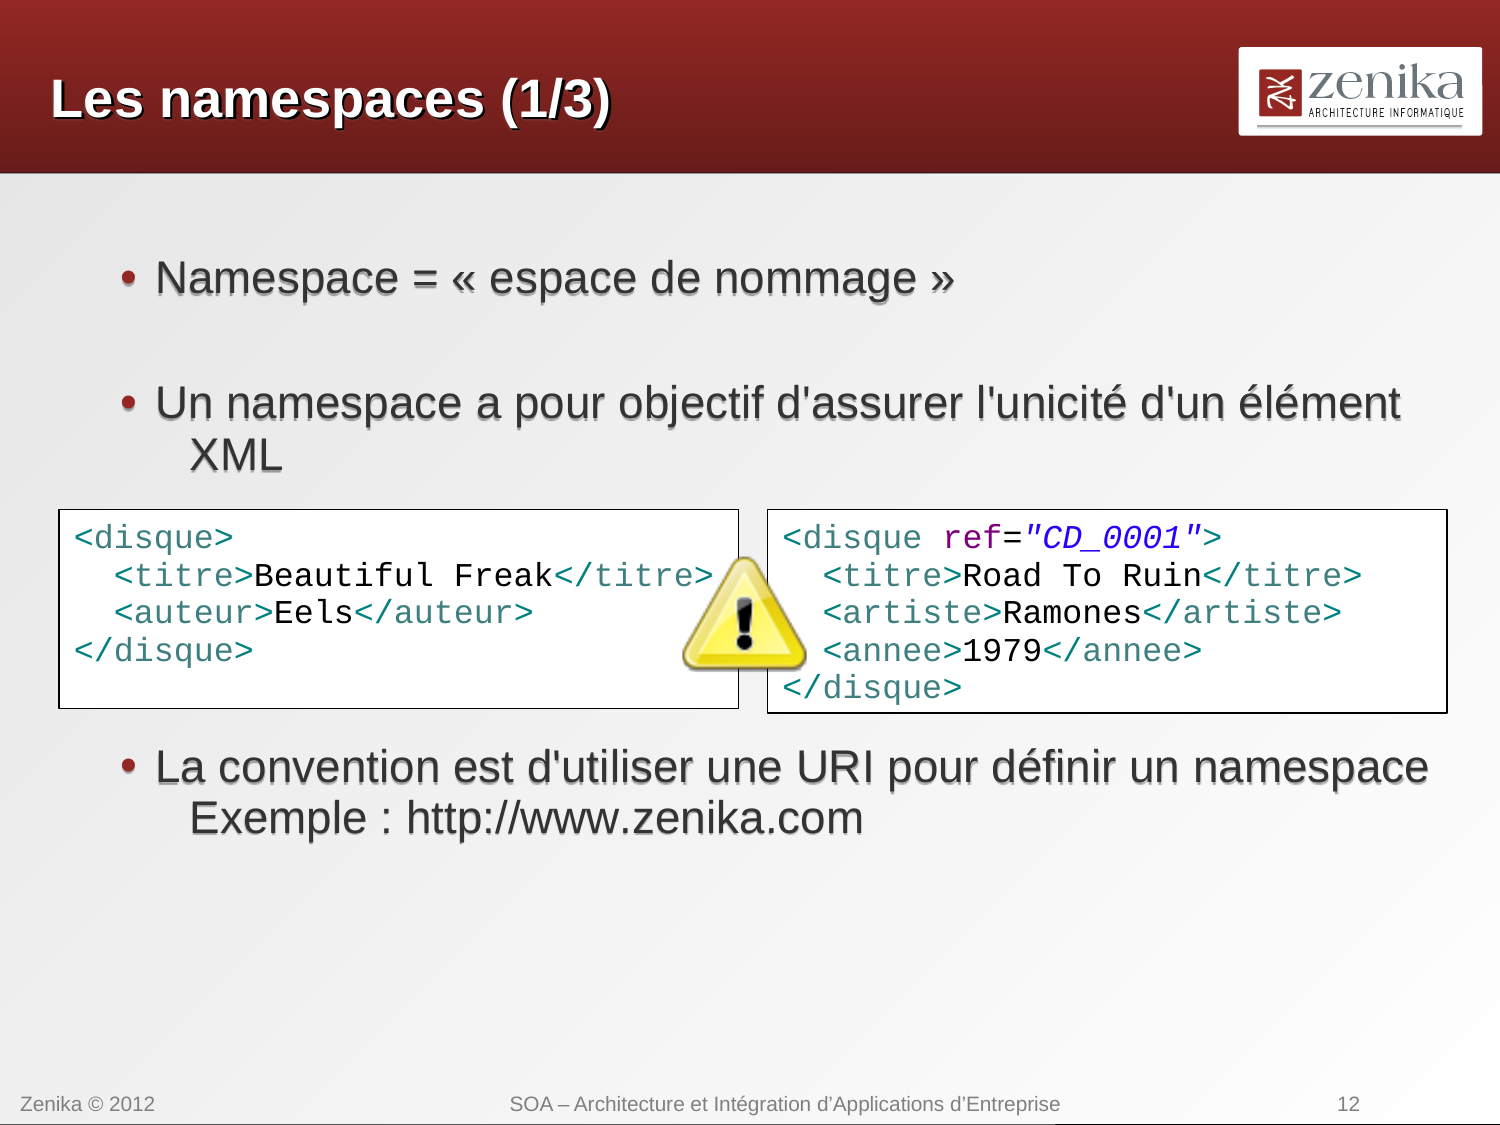

# Les namespaces (1/3)
Namespace = « espace de nommage »
Un namespace a pour objectif d'assurer l'unicité d'un élément XML
La convention est d'utiliser une URI pour définir un namespace
Exemple : http://www.zenika.com
<disque>
 <titre>Beautiful Freak</titre>
 <auteur>Eels</auteur>
</disque>
<disque ref="CD_0001">
 <titre>Road To Ruin</titre>
 <artiste>Ramones</artiste>
 <annee>1979</annee>
</disque>